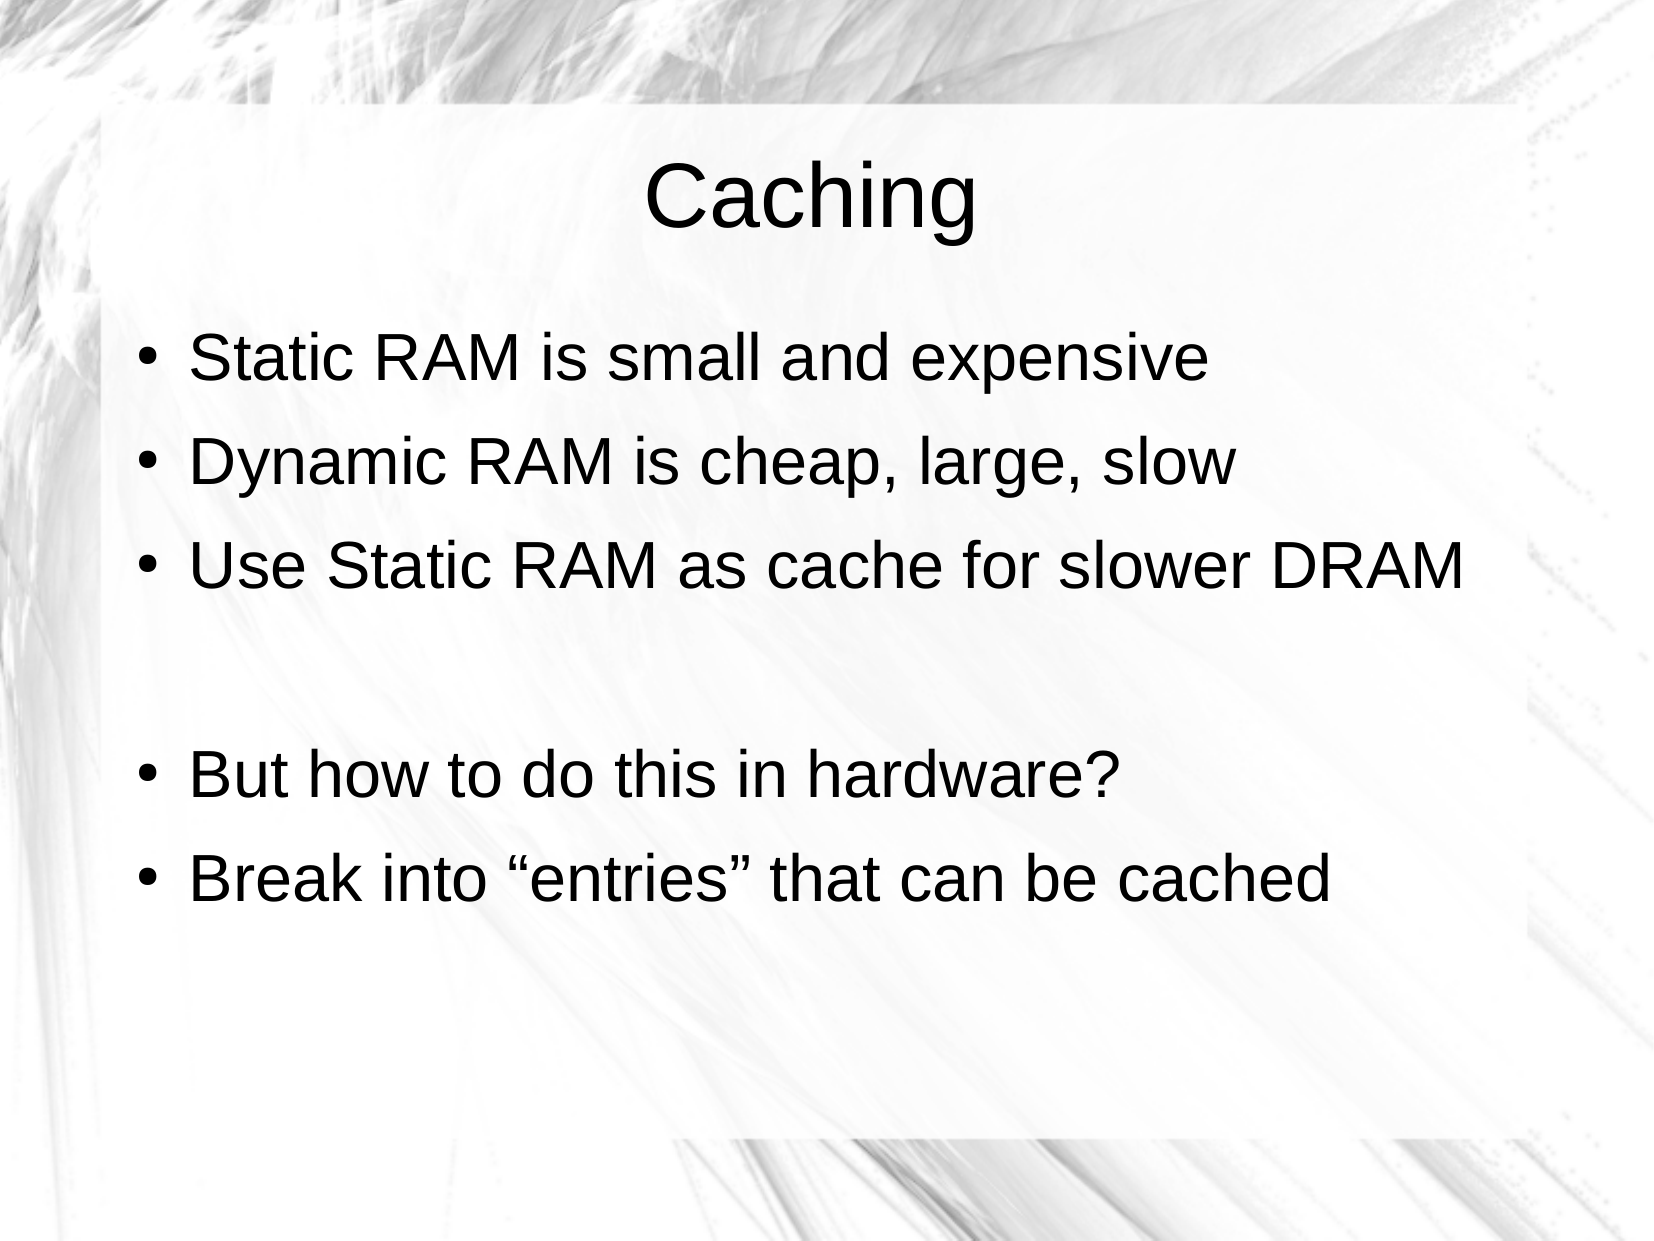

# Caching
Static RAM is small and expensive
Dynamic RAM is cheap, large, slow
Use Static RAM as cache for slower DRAM
But how to do this in hardware?
Break into “entries” that can be cached